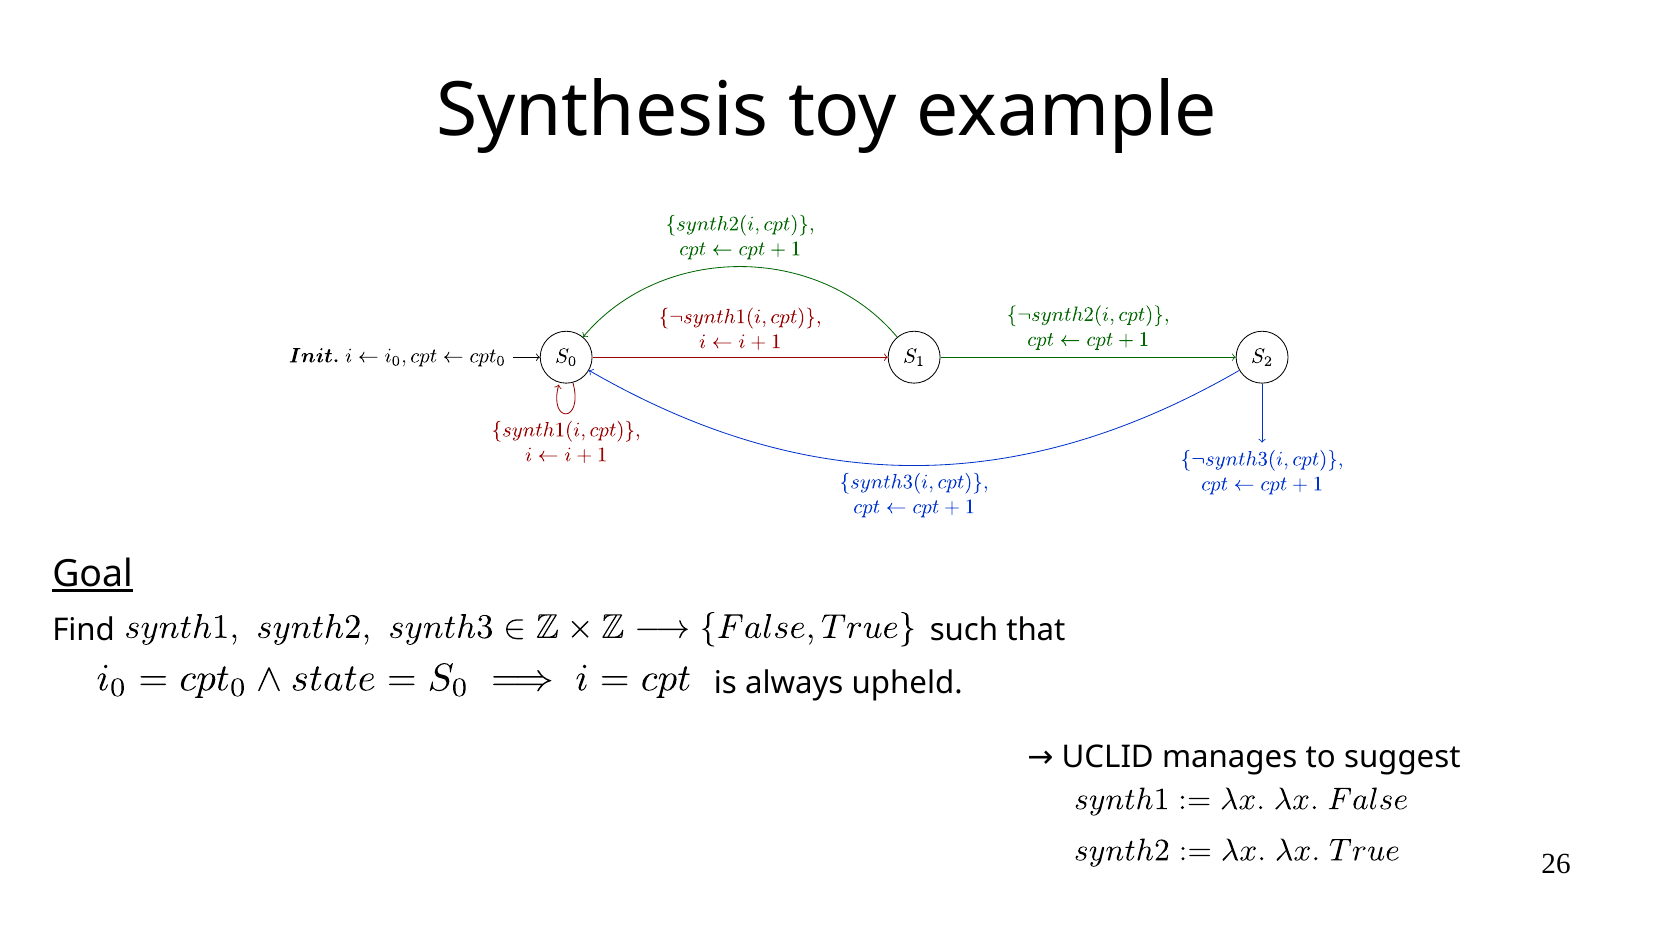

Synthesis toy example
Goal
Find
such that
is always upheld.
→ UCLID manages to suggest
26